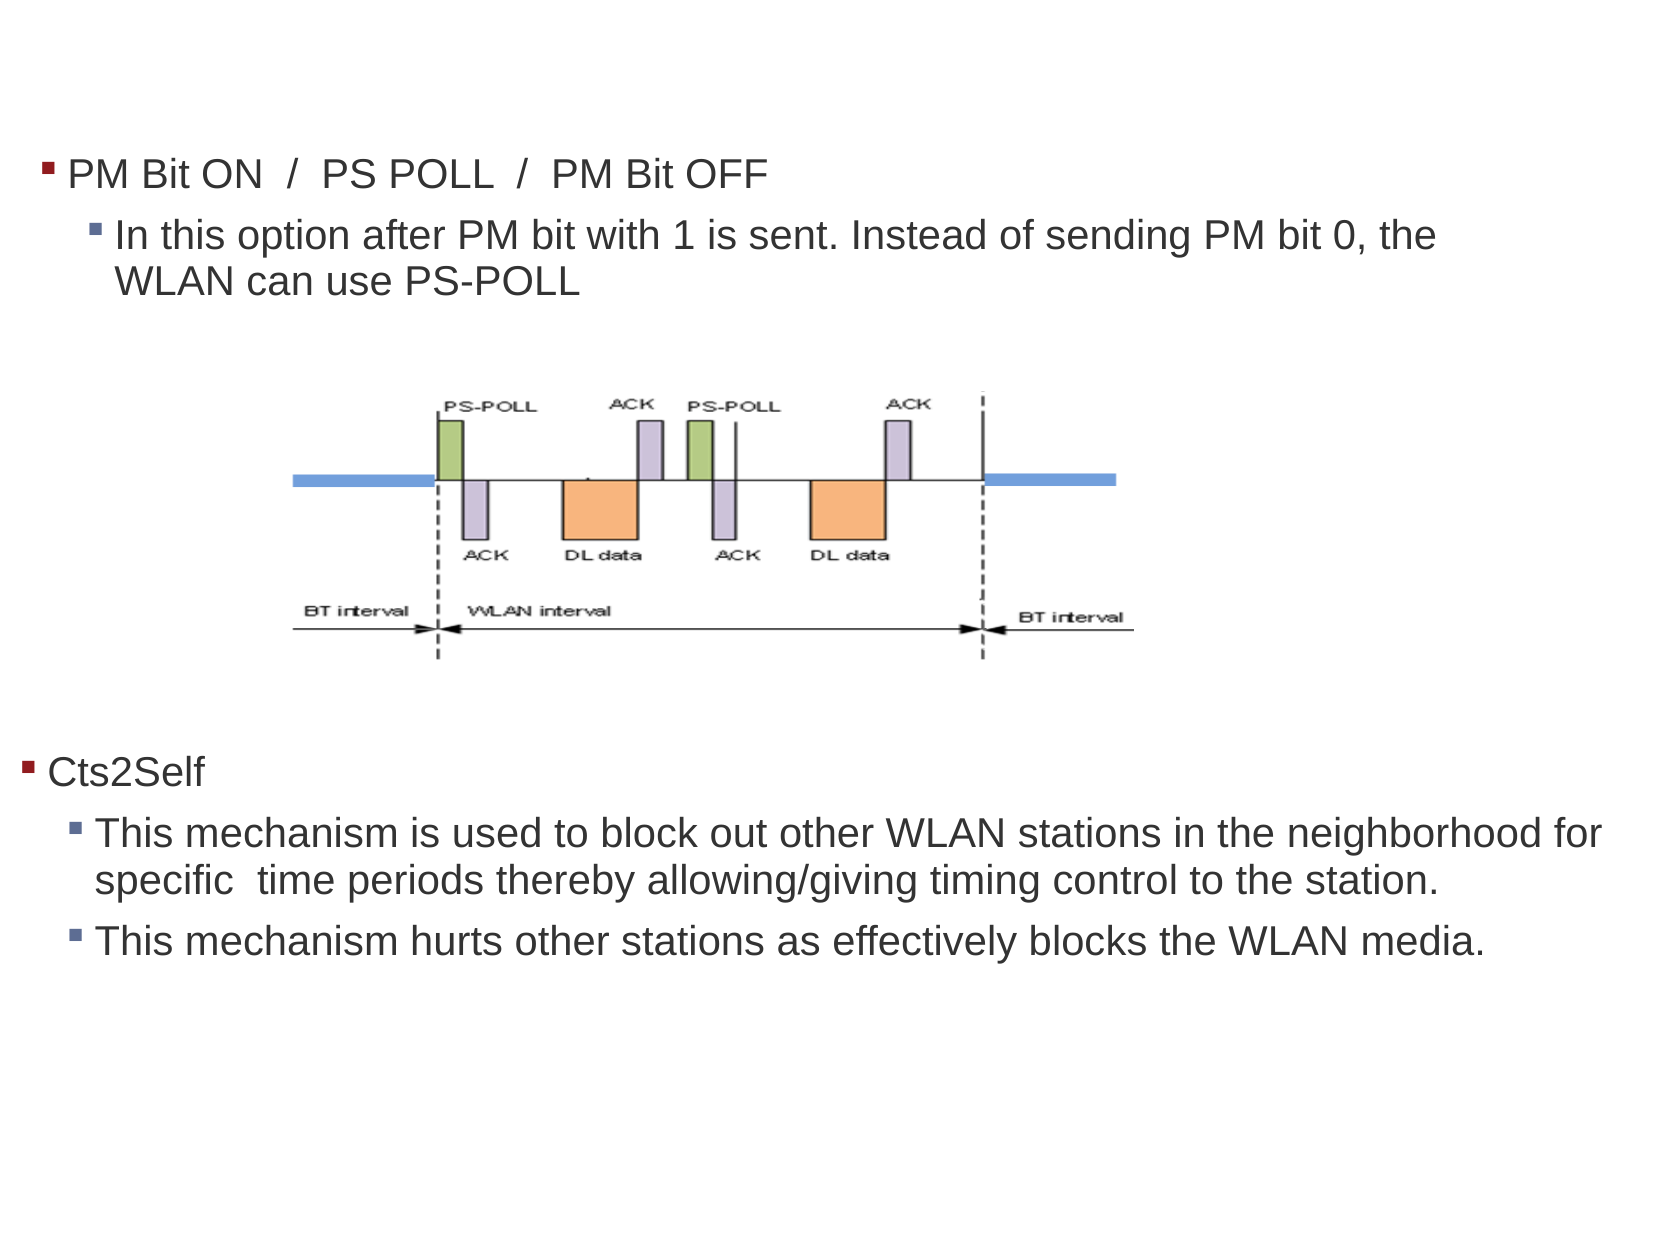

PM Bit ON / PS POLL / PM Bit OFF
In this option after PM bit with 1 is sent. Instead of sending PM bit 0, the WLAN can use PS-POLL
Cts2Self
This mechanism is used to block out other WLAN stations in the neighborhood for specific time periods thereby allowing/giving timing control to the station.
This mechanism hurts other stations as effectively blocks the WLAN media.